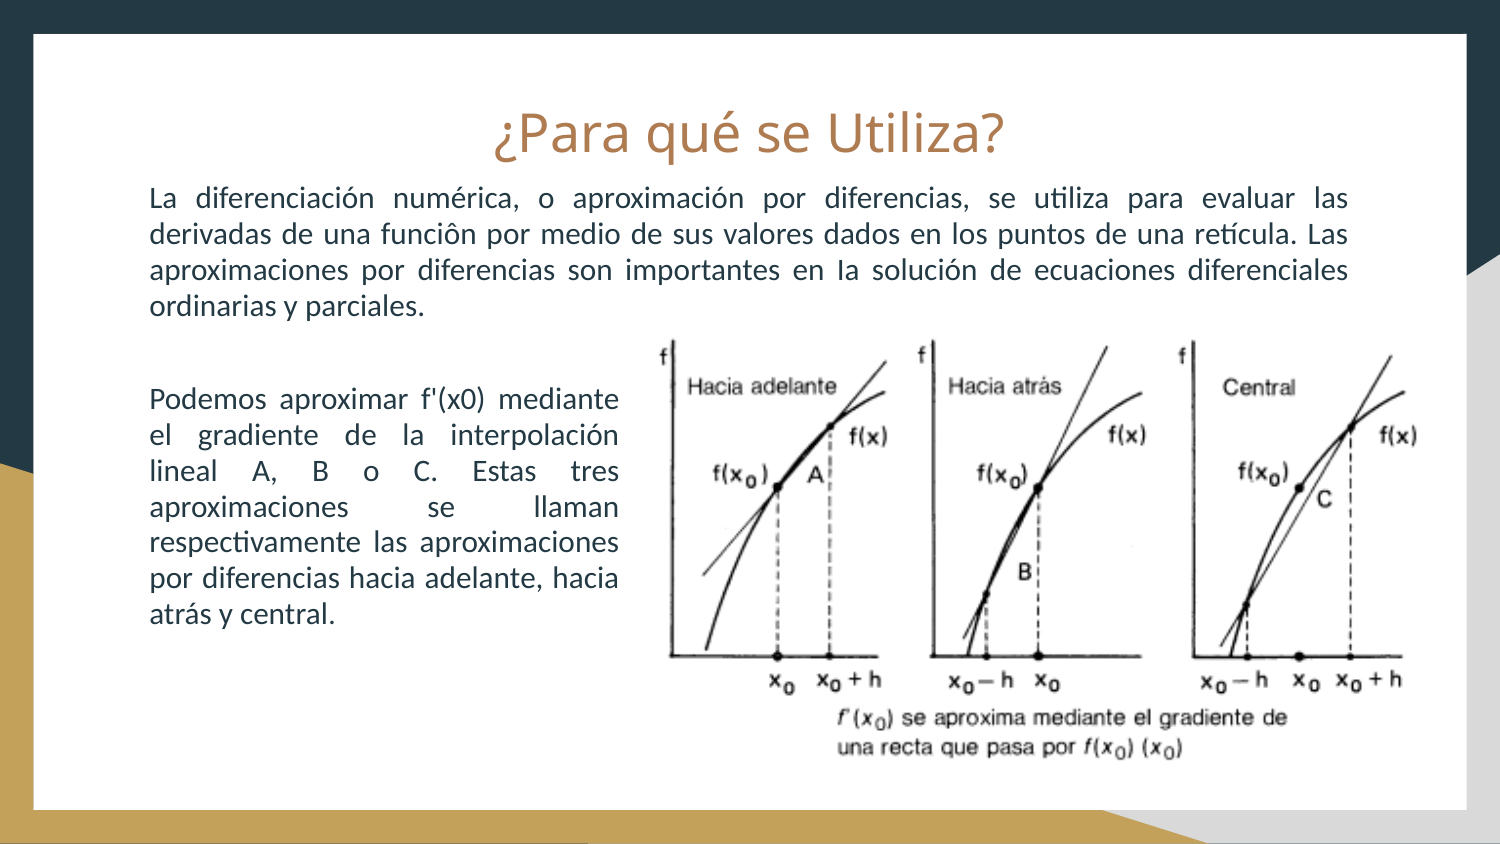

# ¿Para qué se Utiliza?
La diferenciación numérica, o aproximación por diferencias, se utiliza para evaluar las derivadas de una funciôn por medio de sus valores dados en los puntos de una retícula. Las aproximaciones por diferencias son importantes en Ia solución de ecuaciones diferenciales ordinarias y parciales.
Podemos aproximar f'(x0) mediante el gradiente de la interpolación lineal A, B o C. Estas tres aproximaciones se llaman respectivamente las aproximaciones por diferencias hacia adelante, hacia atrás y central.